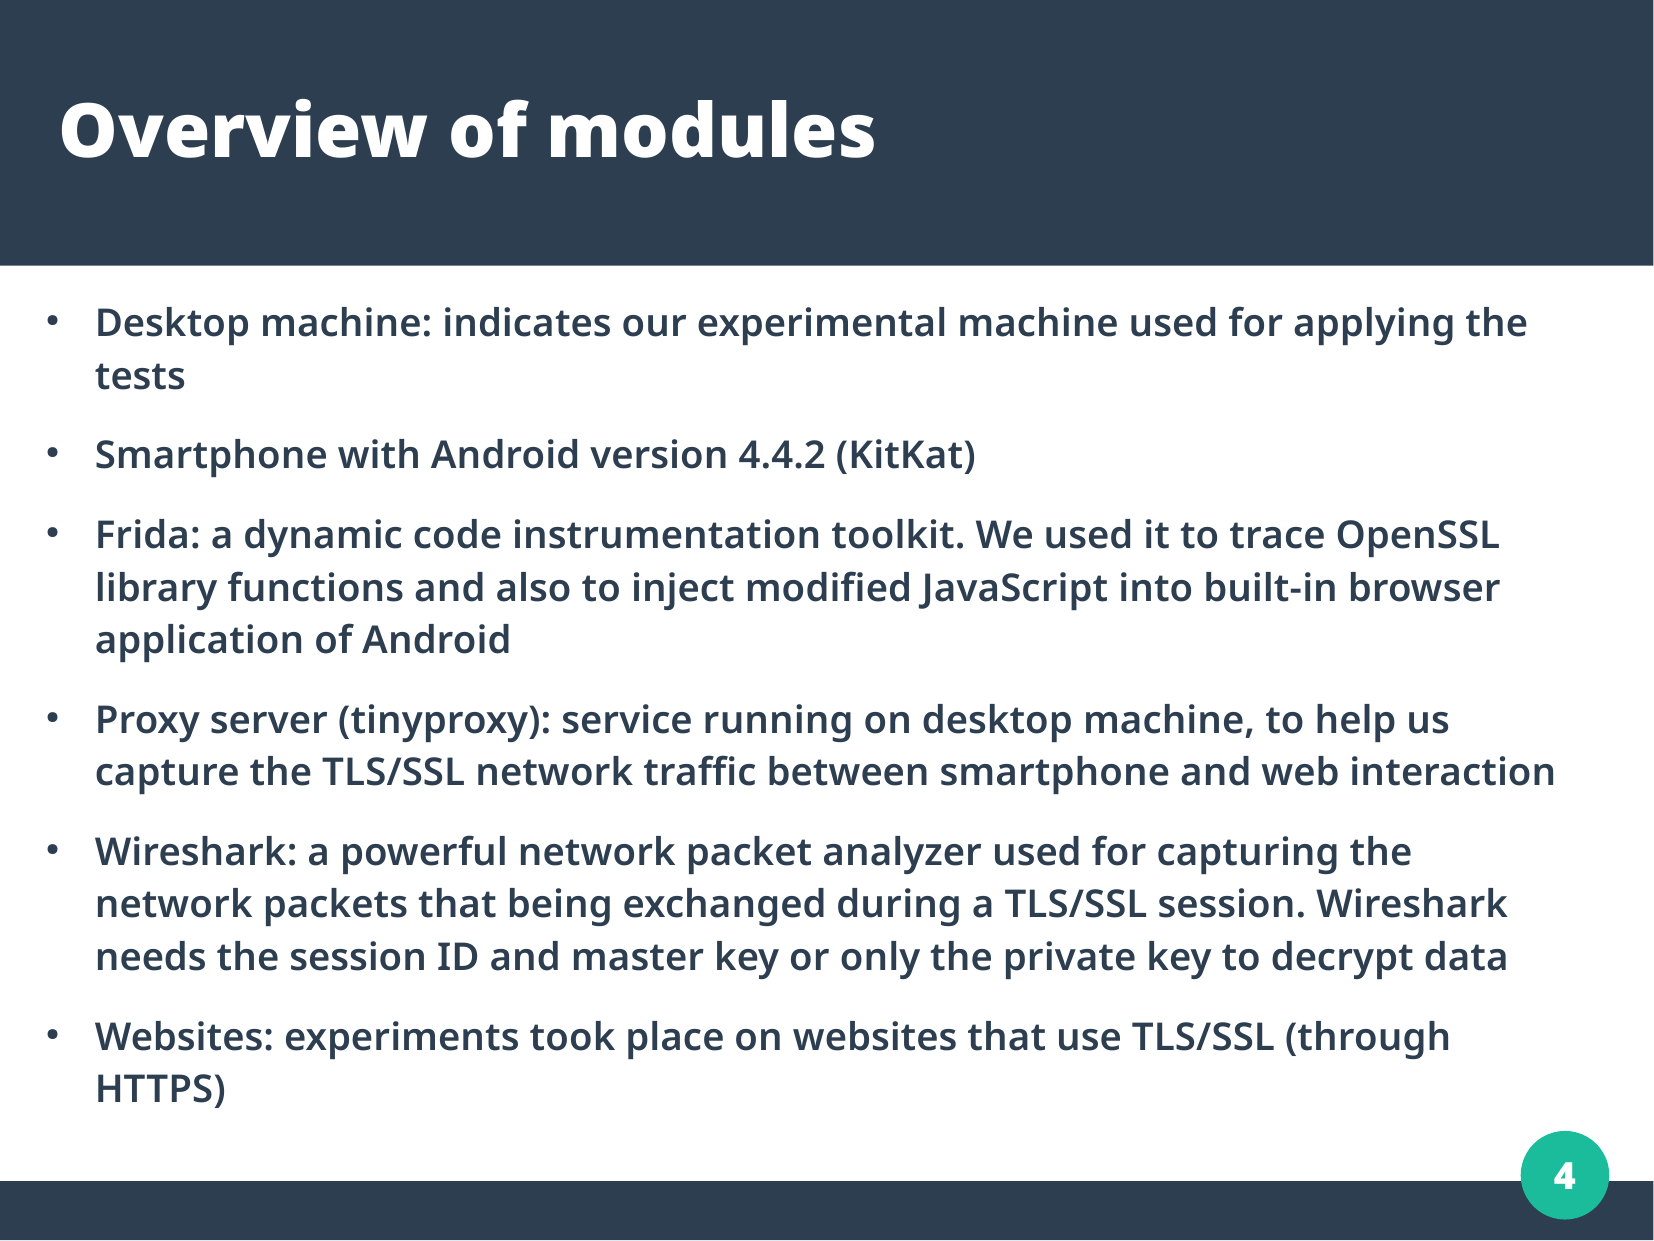

# Overview of modules
Desktop machine: indicates our experimental machine used for applying the tests
Smartphone with Android version 4.4.2 (KitKat)
Frida: a dynamic code instrumentation toolkit. We used it to trace OpenSSL library functions and also to inject modified JavaScript into built-in browser application of Android
Proxy server (tinyproxy): service running on desktop machine, to help us capture the TLS/SSL network traffic between smartphone and web interaction
Wireshark: a powerful network packet analyzer used for capturing the network packets that being exchanged during a TLS/SSL session. Wireshark needs the session ID and master key or only the private key to decrypt data
Websites: experiments took place on websites that use TLS/SSL (through HTTPS)
4